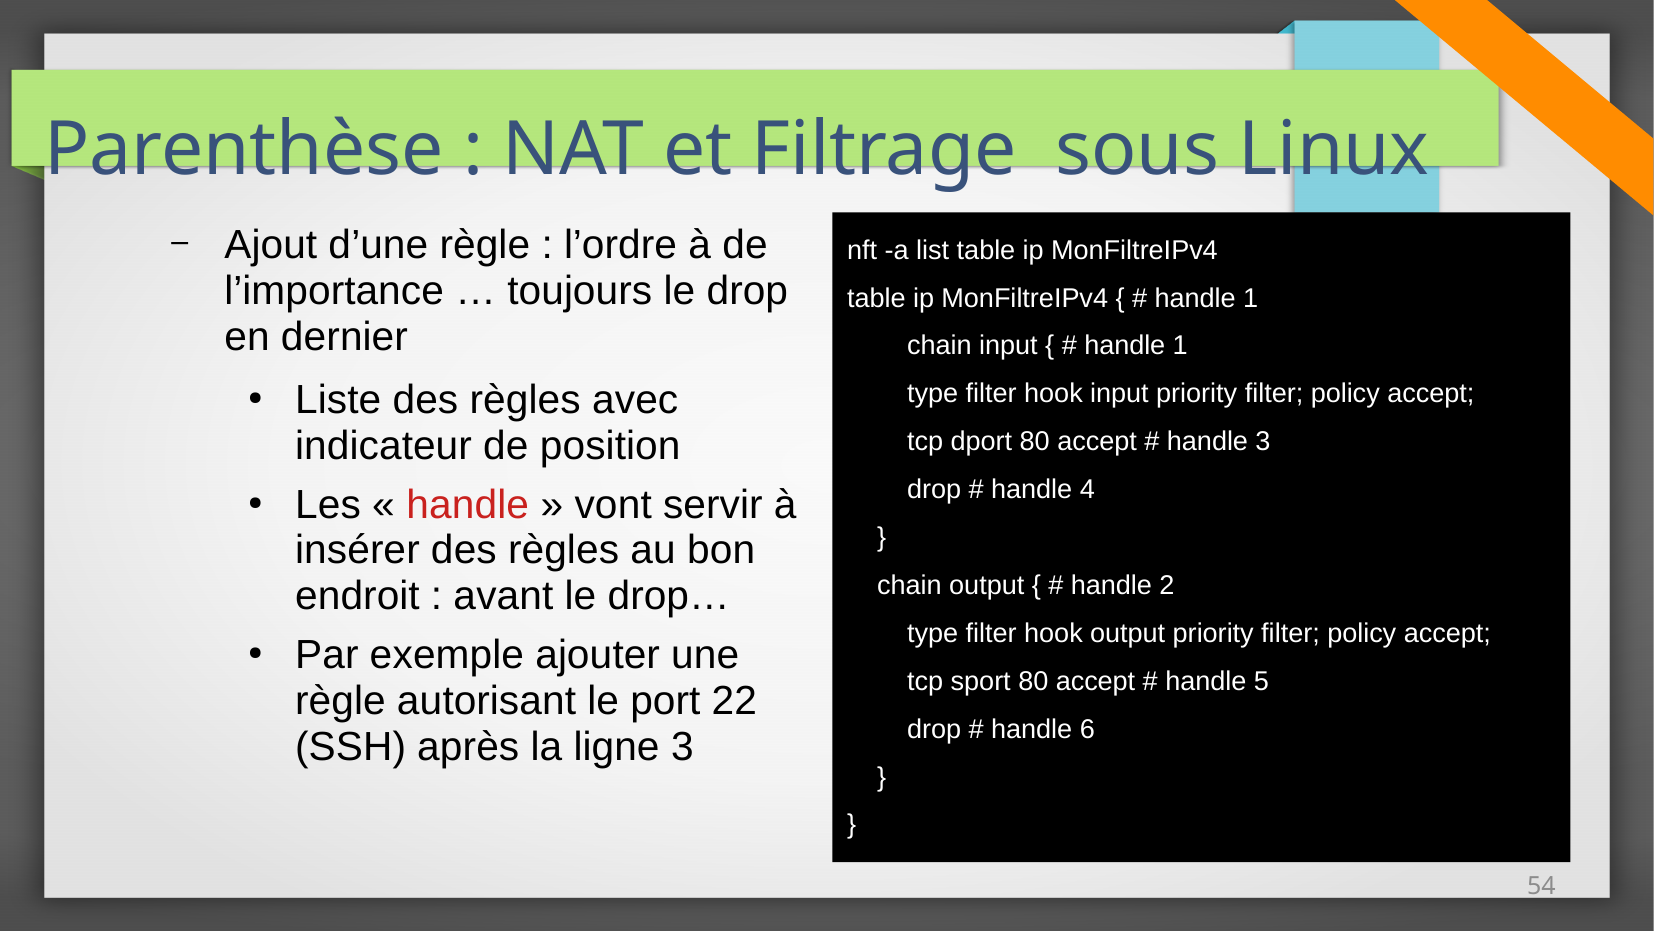

Parenthèse : NAT et Filtrage sous Linux
nft -a list table ip MonFiltreIPv4
table ip MonFiltreIPv4 { # handle 1
 chain input { # handle 1
 type filter hook input priority filter; policy accept;
 tcp dport 80 accept # handle 3
 drop # handle 4
 }
 chain output { # handle 2
 type filter hook output priority filter; policy accept;
 tcp sport 80 accept # handle 5
 drop # handle 6
 }
}
# Ajout d’une règle : l’ordre à de l’importance … toujours le drop en dernier
Liste des règles avec indicateur de position
Les « handle » vont servir à insérer des règles au bon endroit : avant le drop…
Par exemple ajouter une règle autorisant le port 22 (SSH) après la ligne 3